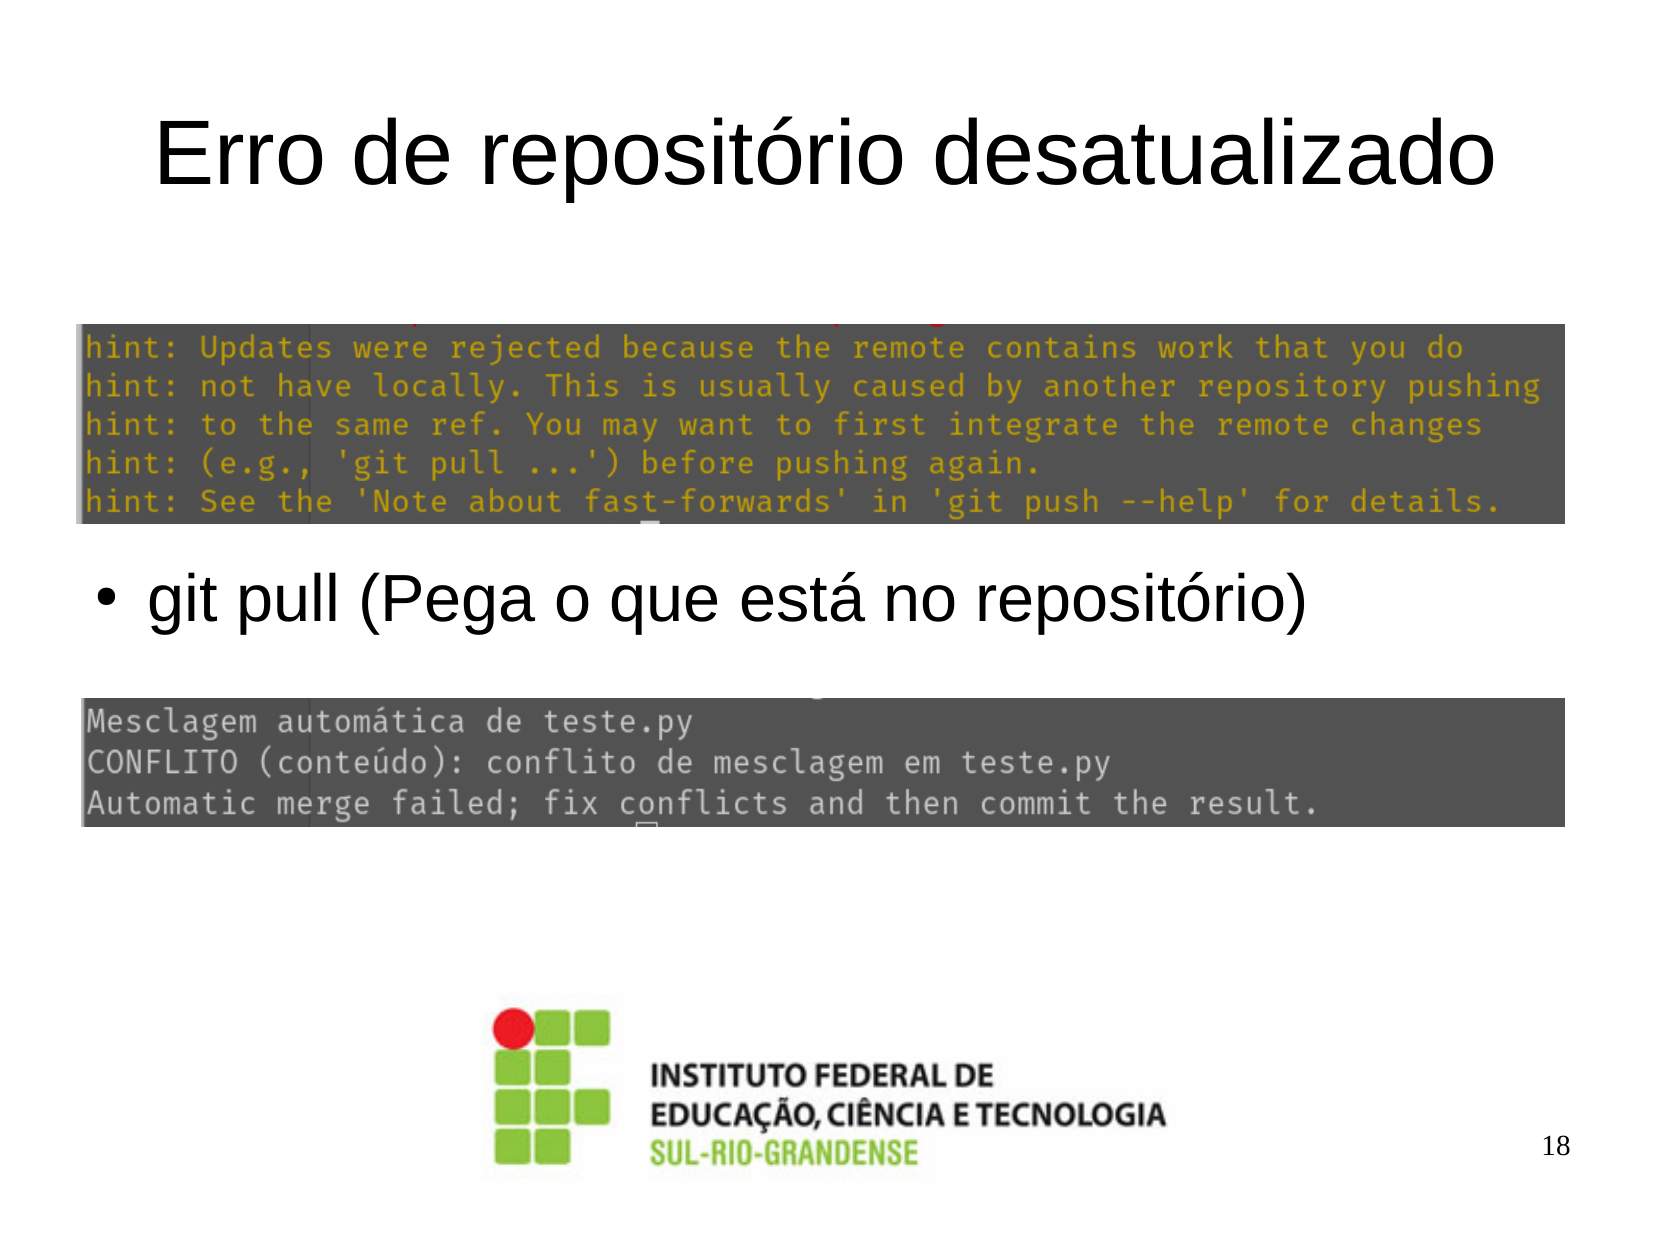

# Erro de repositório desatualizado
git pull (Pega o que está no repositório)
18